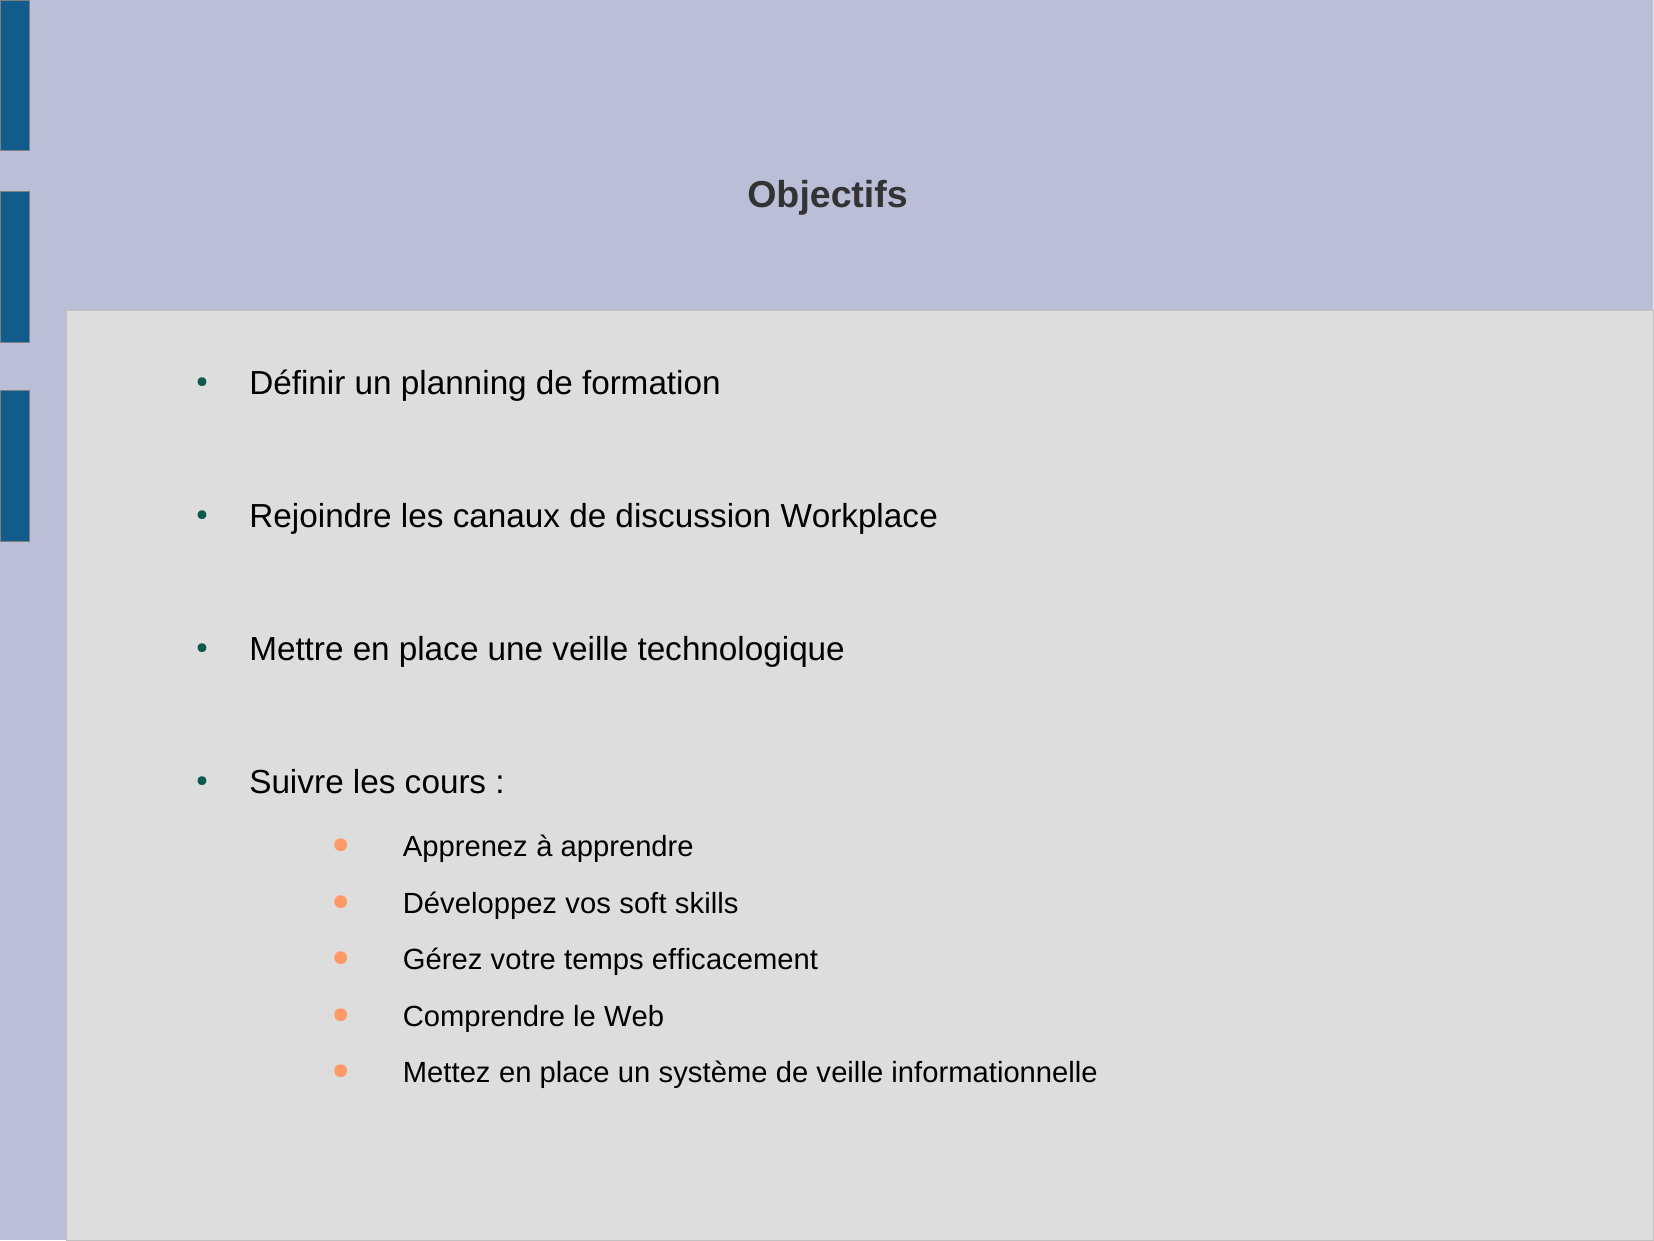

# Objectifs
Définir un planning de formation
Rejoindre les canaux de discussion Workplace
Mettre en place une veille technologique
Suivre les cours :
Apprenez à apprendre
Développez vos soft skills
Gérez votre temps efficacement
Comprendre le Web
Mettez en place un système de veille informationnelle